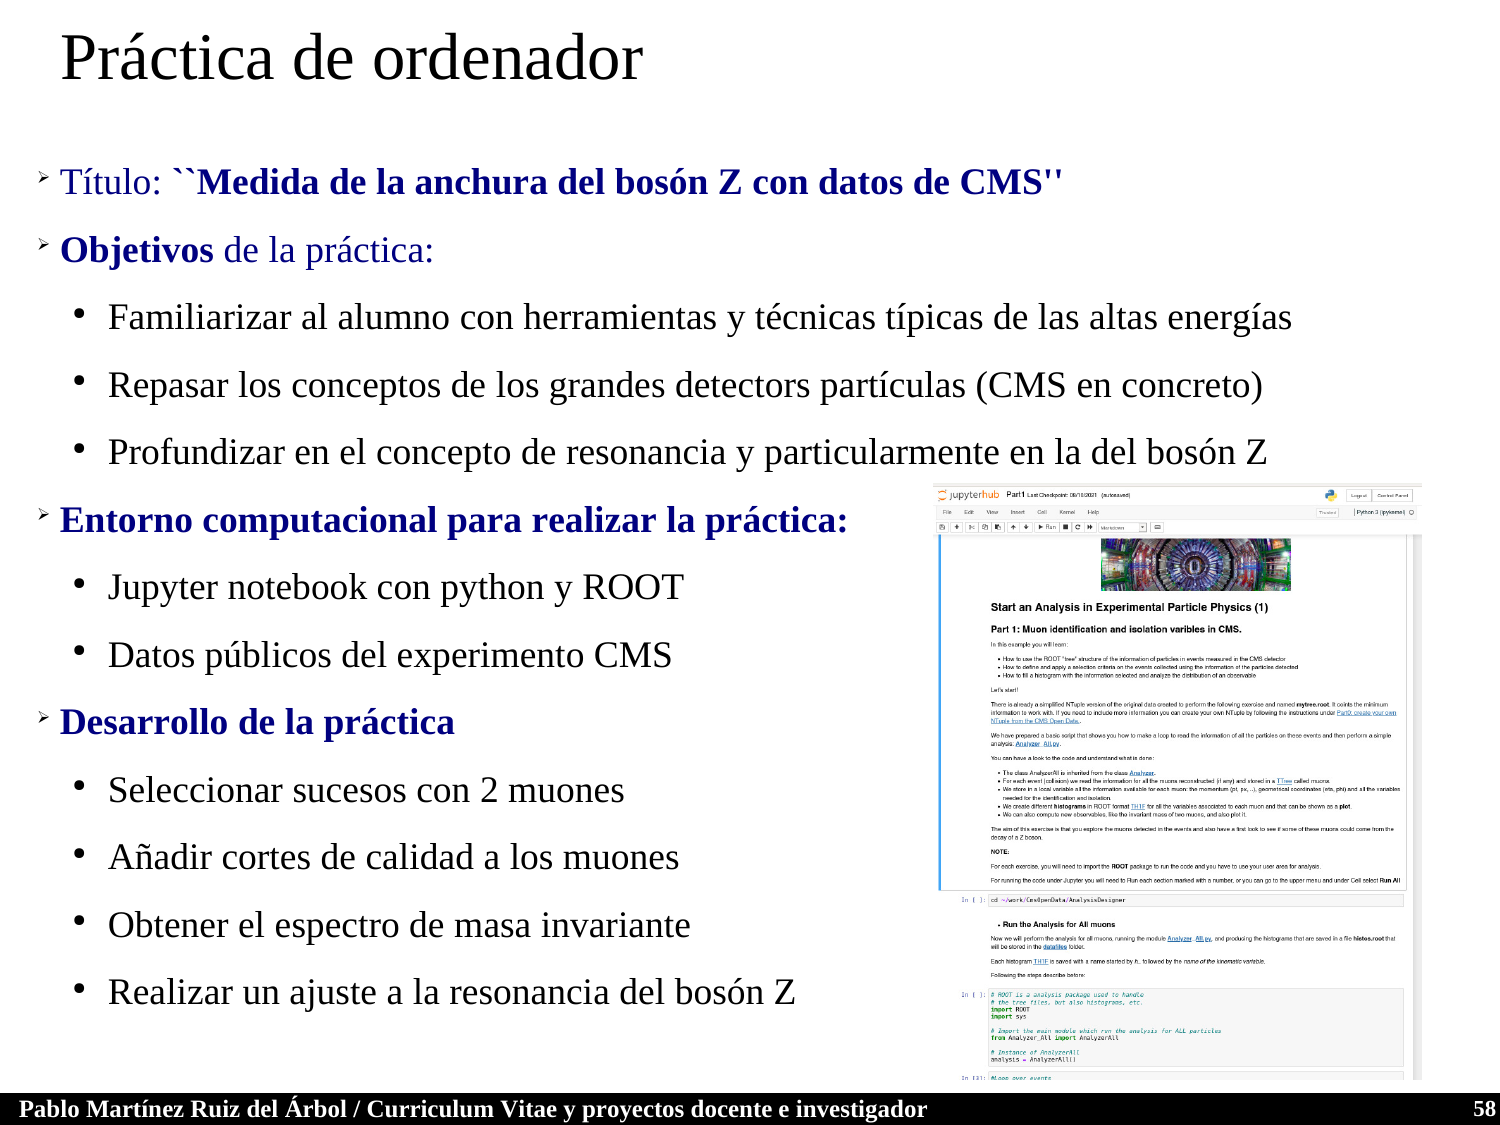

Práctica de ordenador
 Título: ``Medida de la anchura del bosón Z con datos de CMS''
 Objetivos de la práctica:
Familiarizar al alumno con herramientas y técnicas típicas de las altas energías
Repasar los conceptos de los grandes detectors partículas (CMS en concreto)
Profundizar en el concepto de resonancia y particularmente en la del bosón Z
 Entorno computacional para realizar la práctica:
Jupyter notebook con python y ROOT
Datos públicos del experimento CMS
 Desarrollo de la práctica
Seleccionar sucesos con 2 muones
Añadir cortes de calidad a los muones
Obtener el espectro de masa invariante
Realizar un ajuste a la resonancia del bosón Z
58